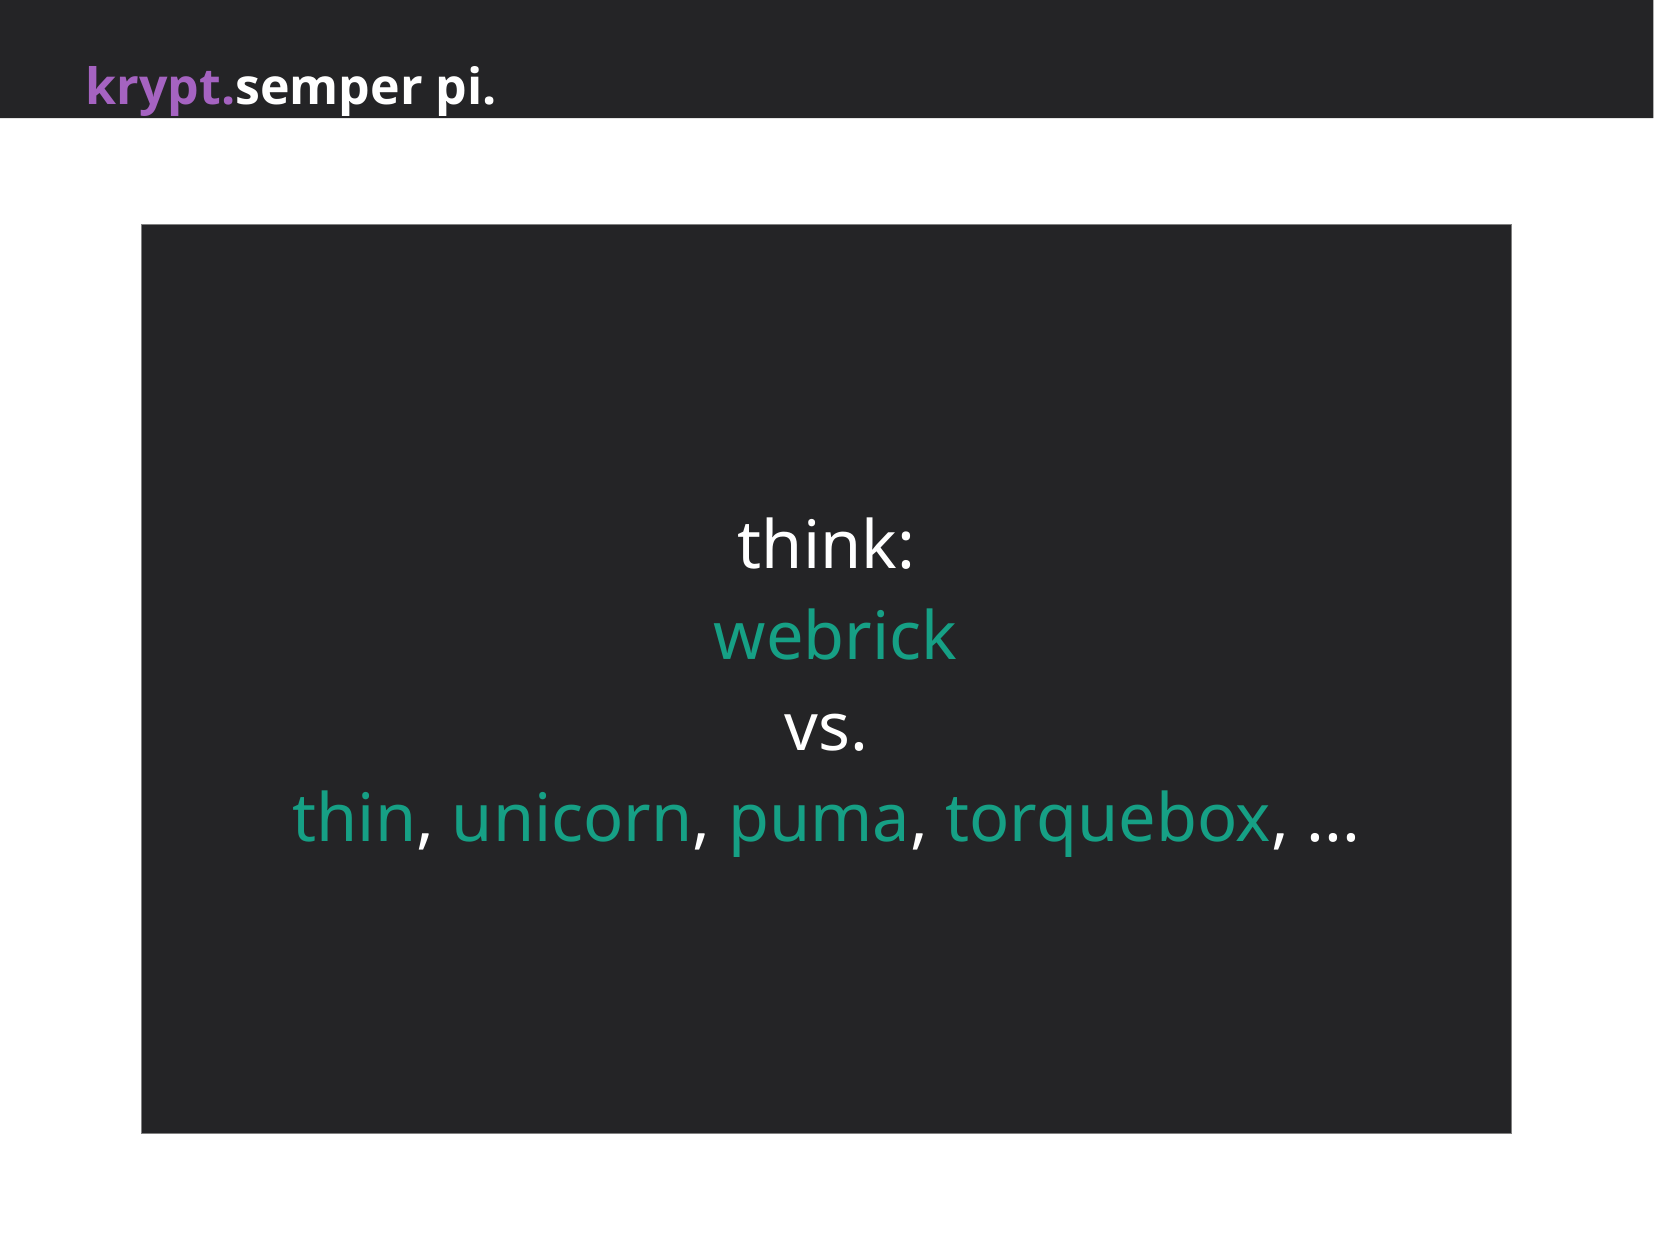

krypt.semper pi.
think:
 webrick
vs.
thin, unicorn, puma, torquebox, ...
krypt first of all is a framework